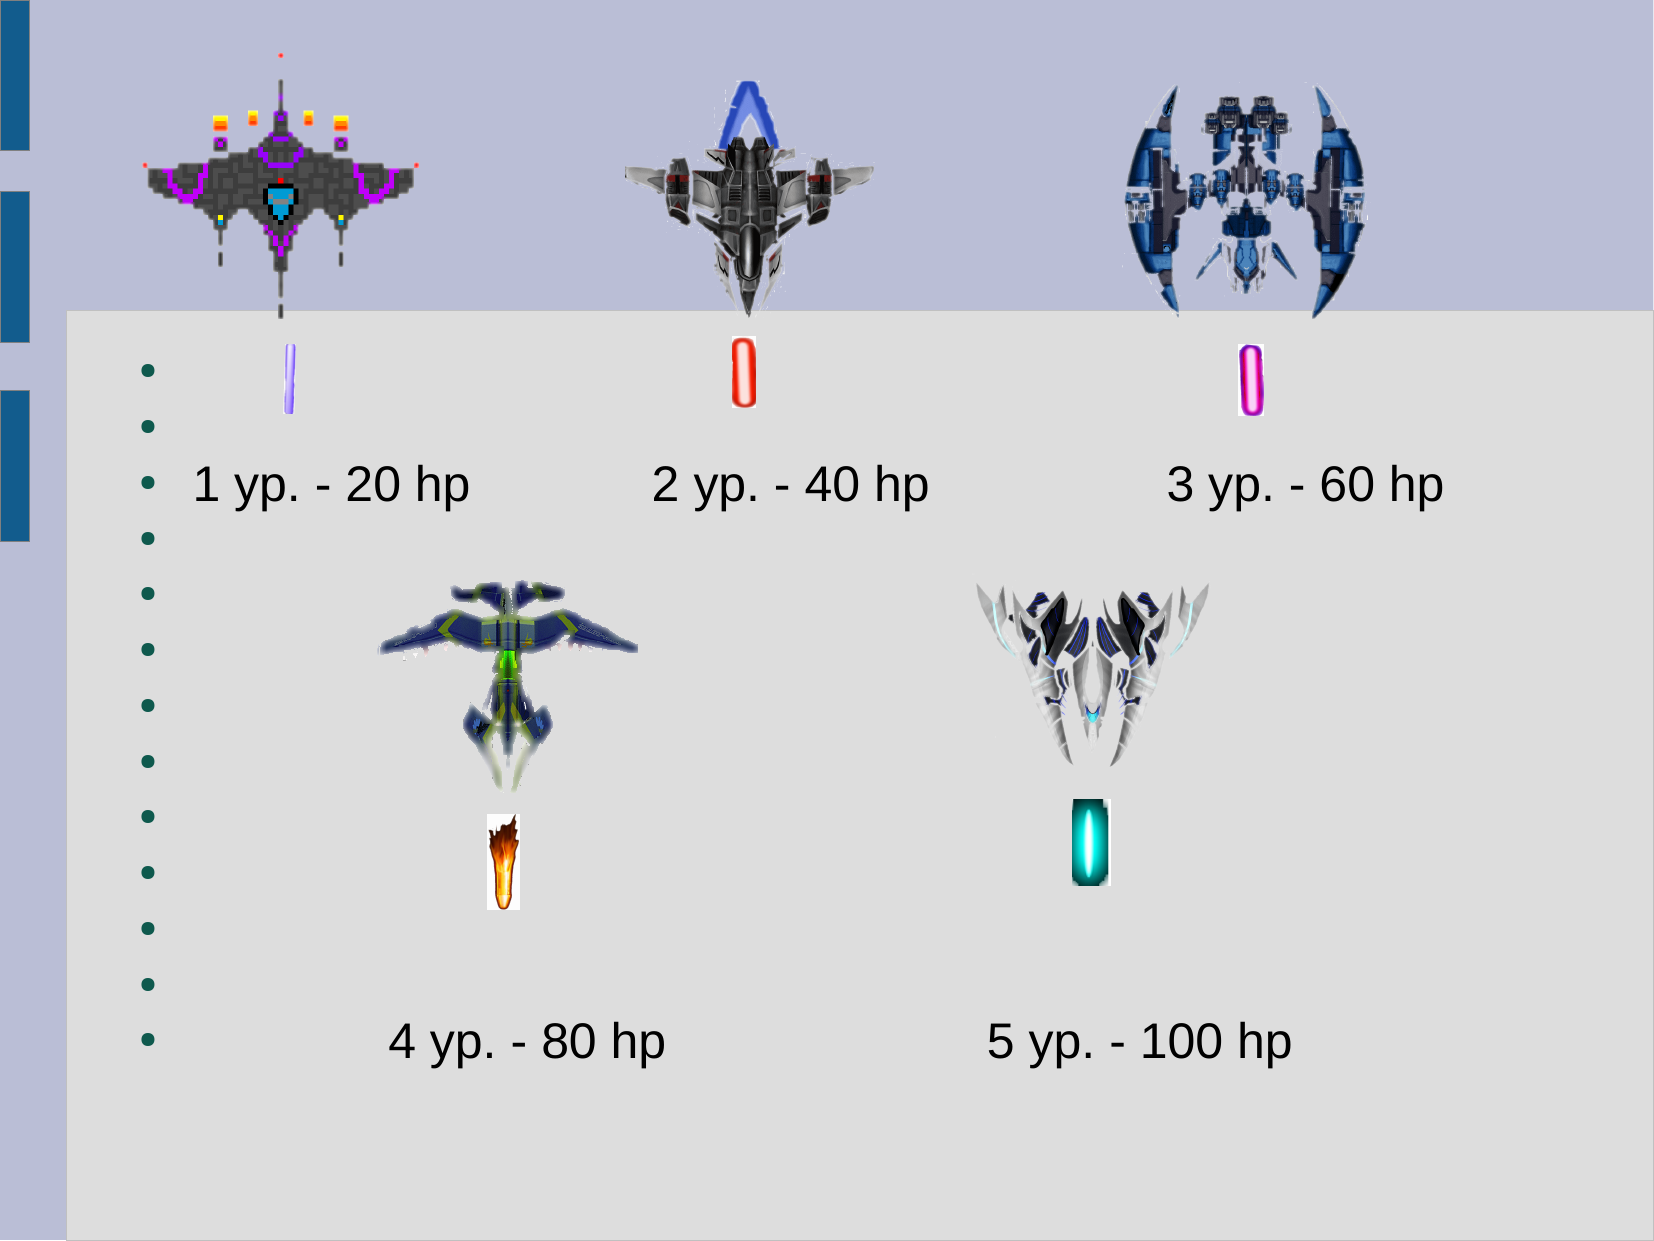

#
1 ур. - 20 hp 2 ур. - 40 hp 3 ур. - 60 hp
 4 ур. - 80 hp 5 ур. - 100 hp